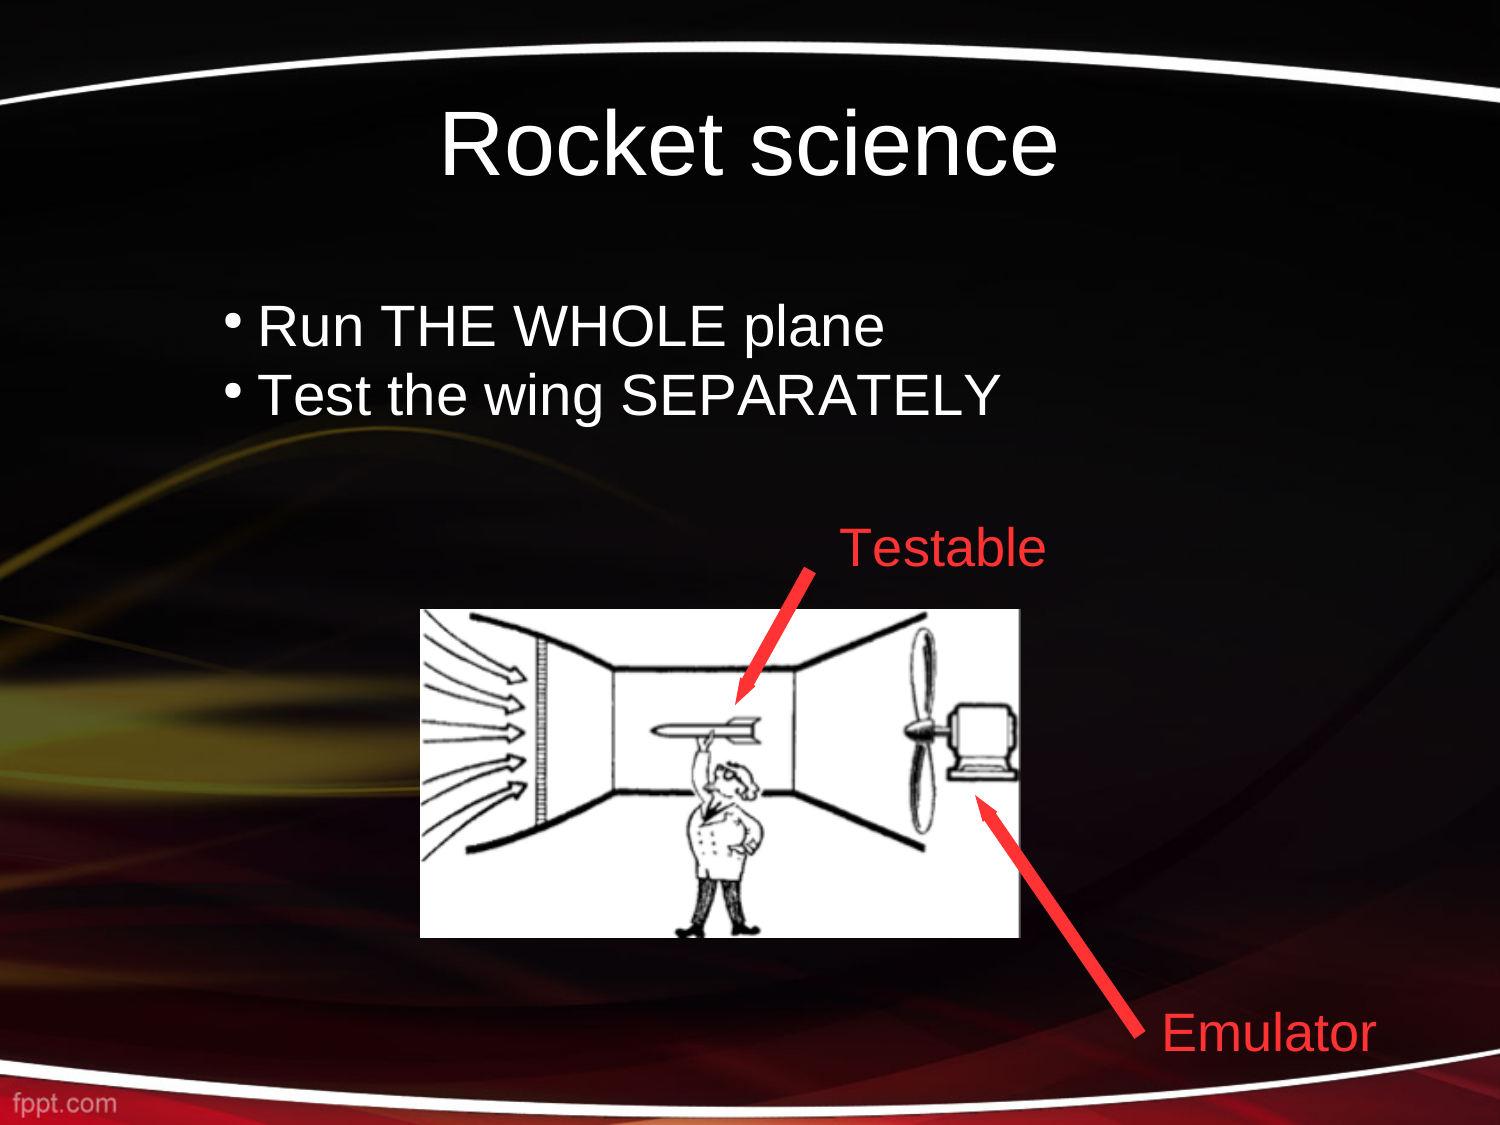

# Rocket science
Run THE WHOLE plane
Test the wing SEPARATELY
Testable
Emulator